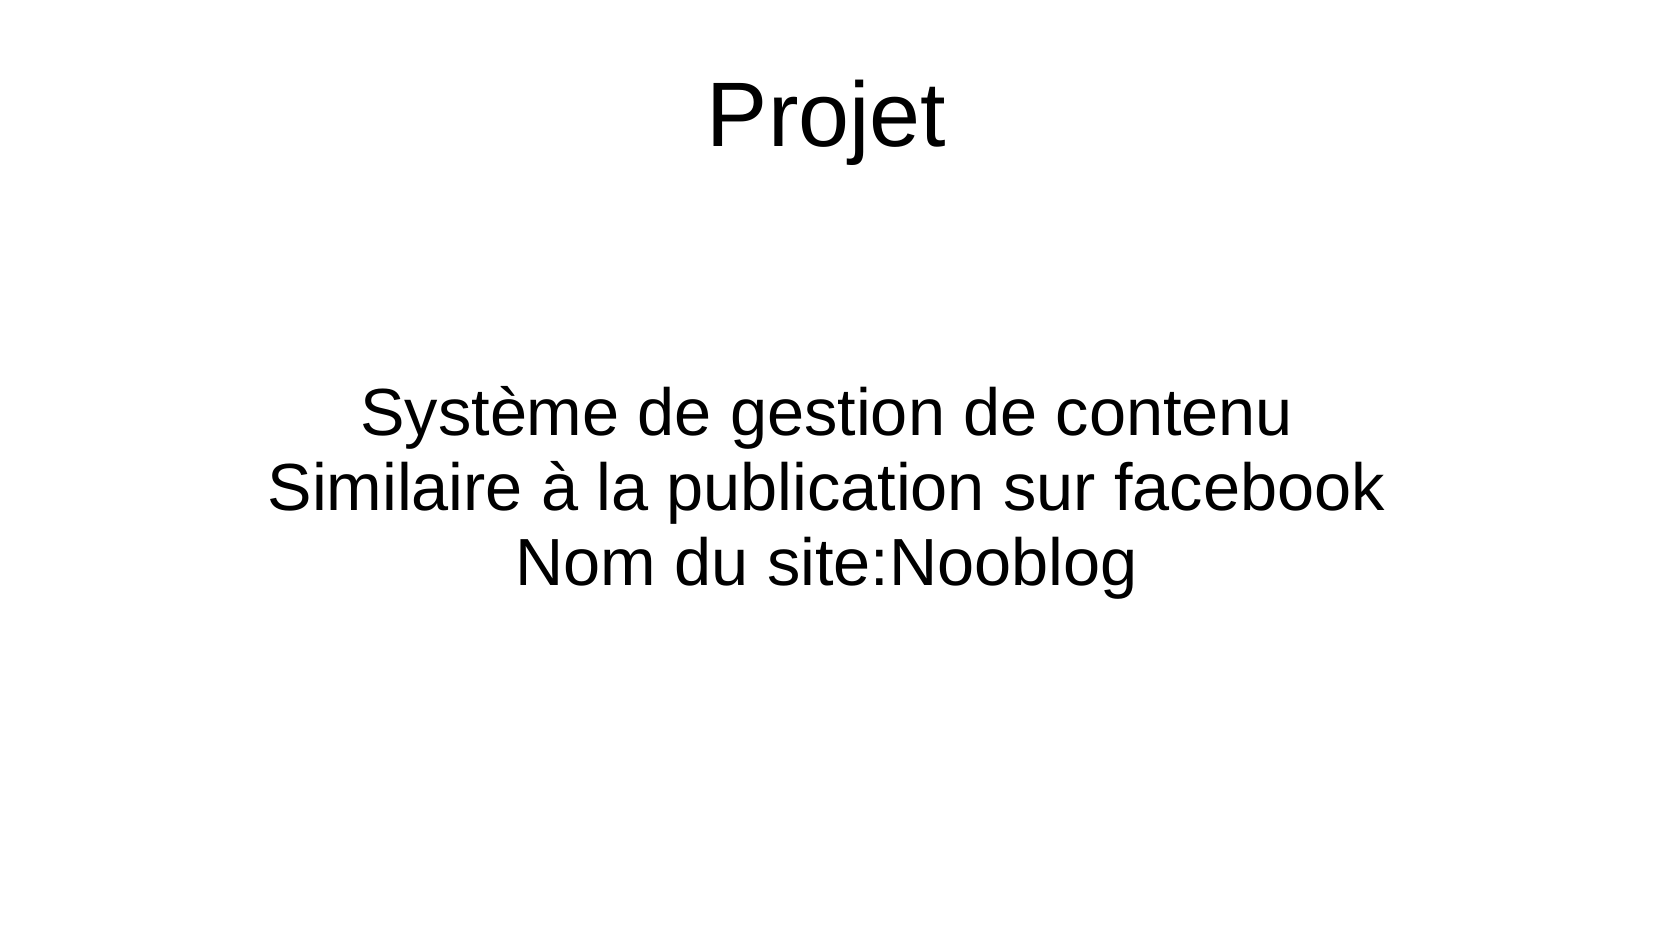

# Projet
Système de gestion de contenu
Similaire à la publication sur facebook
Nom du site:Nooblog